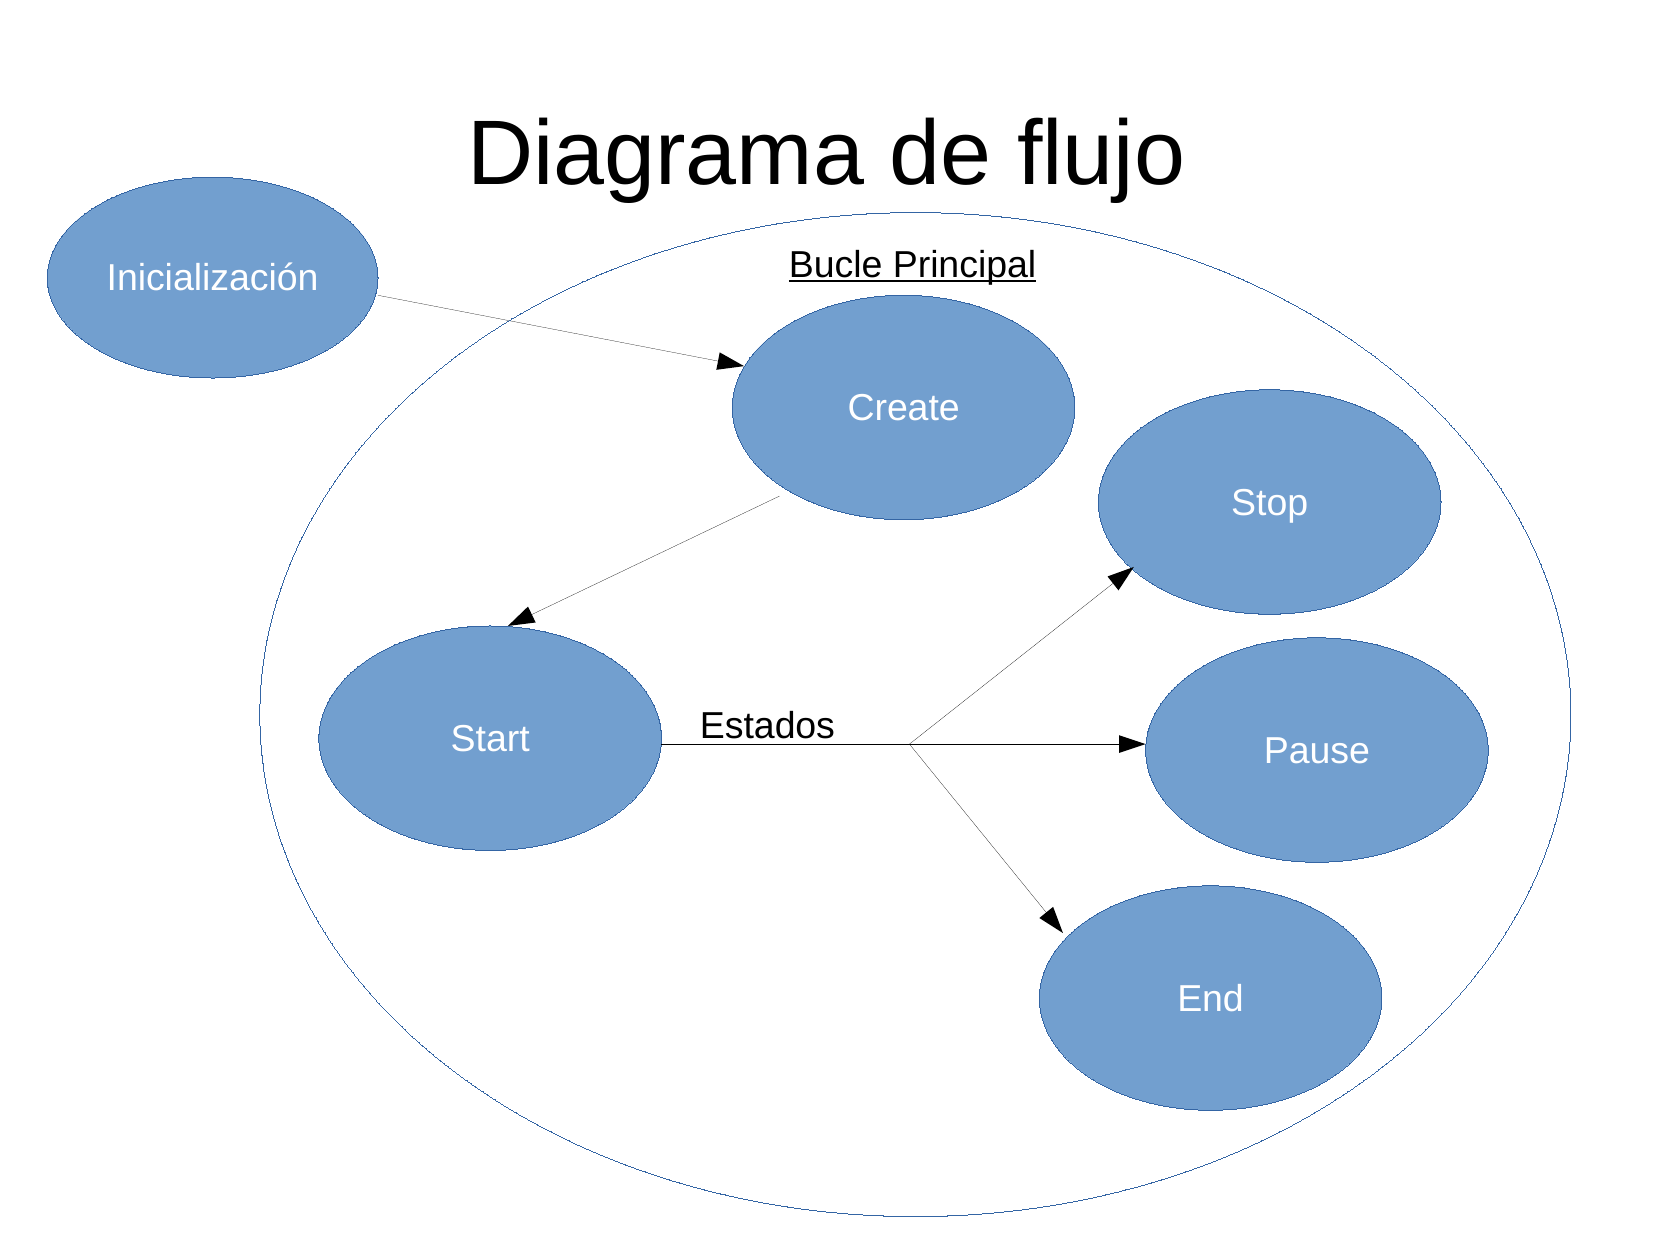

# Diagrama de flujo
Inicialización
Bucle Principal
Create
Stop
Start
Pause
Estados
End